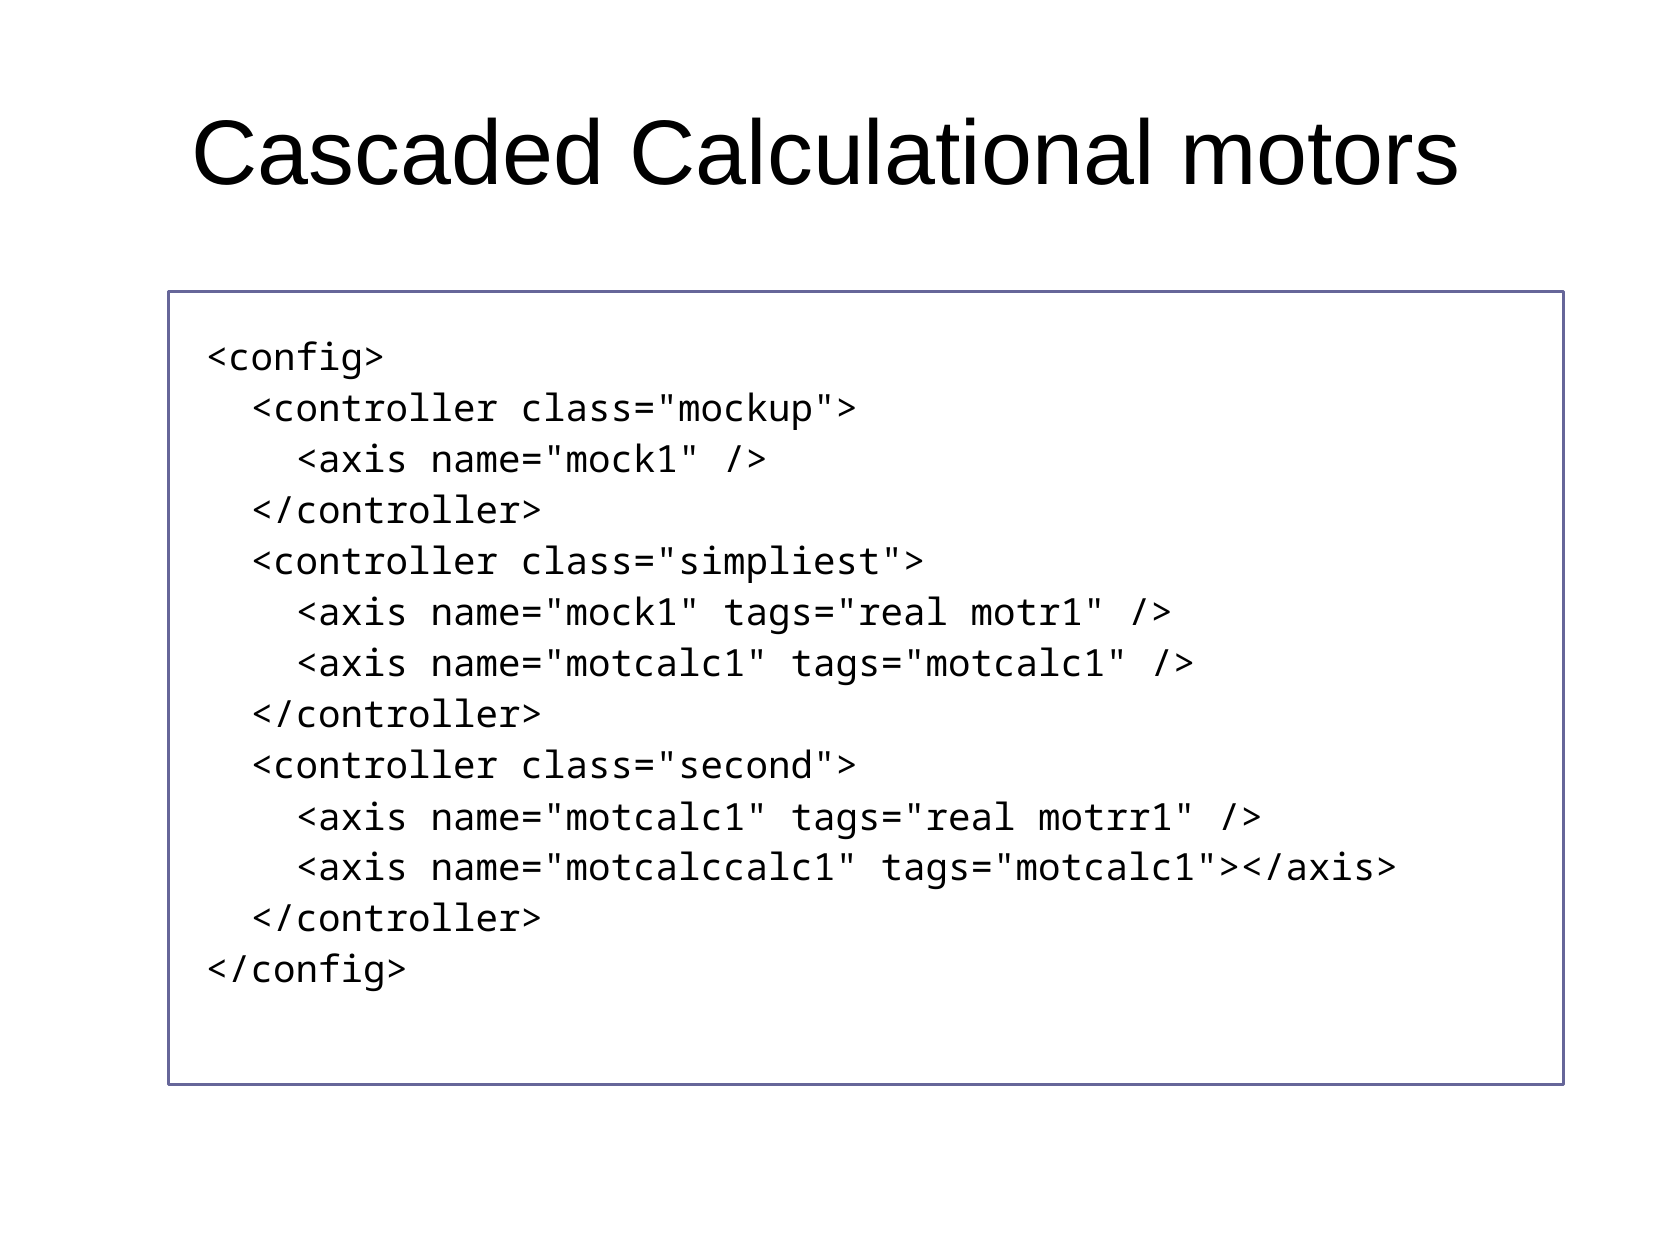

# Cascaded Calculational motors
<config>
 <controller class="mockup">
 <axis name="mock1" />
 </controller>
 <controller class="simpliest">
 <axis name="mock1" tags="real motr1" />
 <axis name="motcalc1" tags="motcalc1" />
 </controller>
 <controller class="second">
 <axis name="motcalc1" tags="real motrr1" />
 <axis name="motcalccalc1" tags="motcalc1"></axis>
 </controller>
</config>